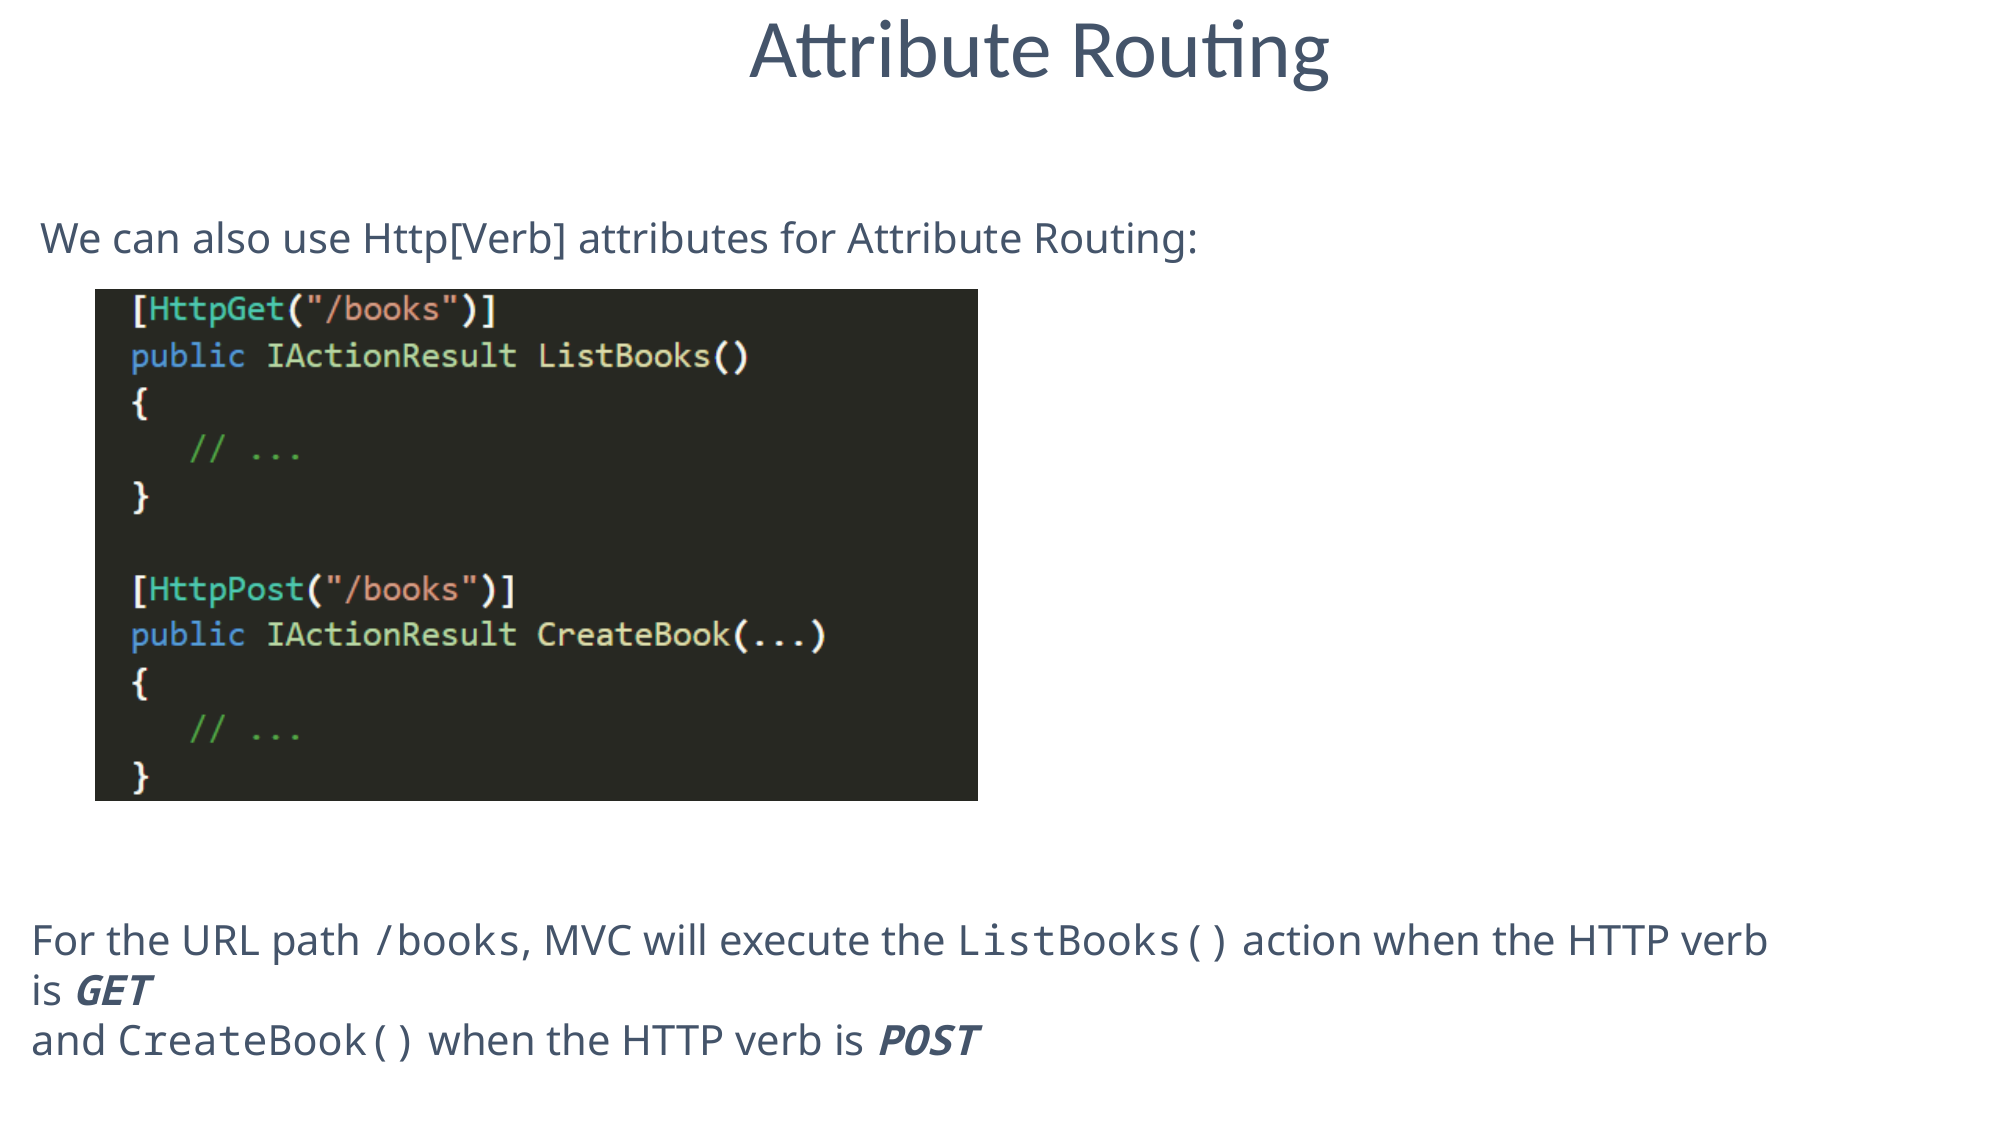

# Attribute Routing
We can also use Http[Verb] attributes for Attribute Routing:
For the URL path /books, MVC will execute the ListBooks() action when the HTTP verb is GET
and CreateBook() when the HTTP verb is POST